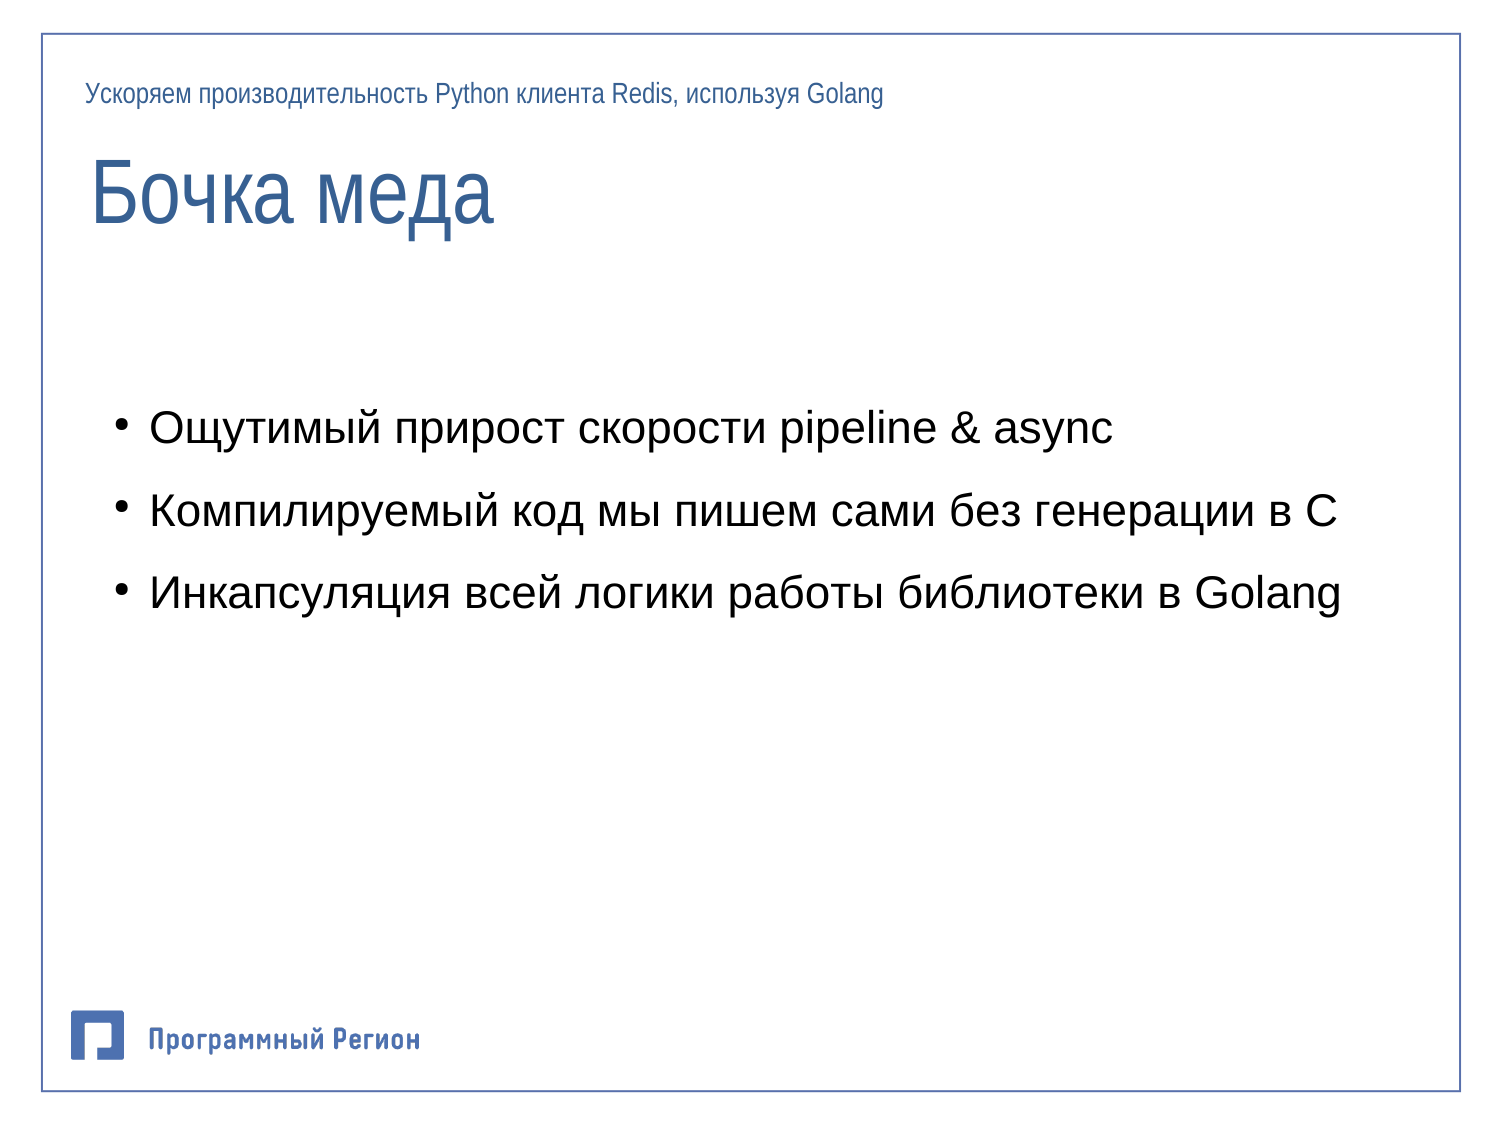

Ускоряем производительность Python клиента Redis, используя Golang
Бочка меда
Ощутимый прирост скорости pipeline & async
Компилируемый код мы пишем сами без генерации в С
Инкапсуляция всей логики работы библиотеки в Golang